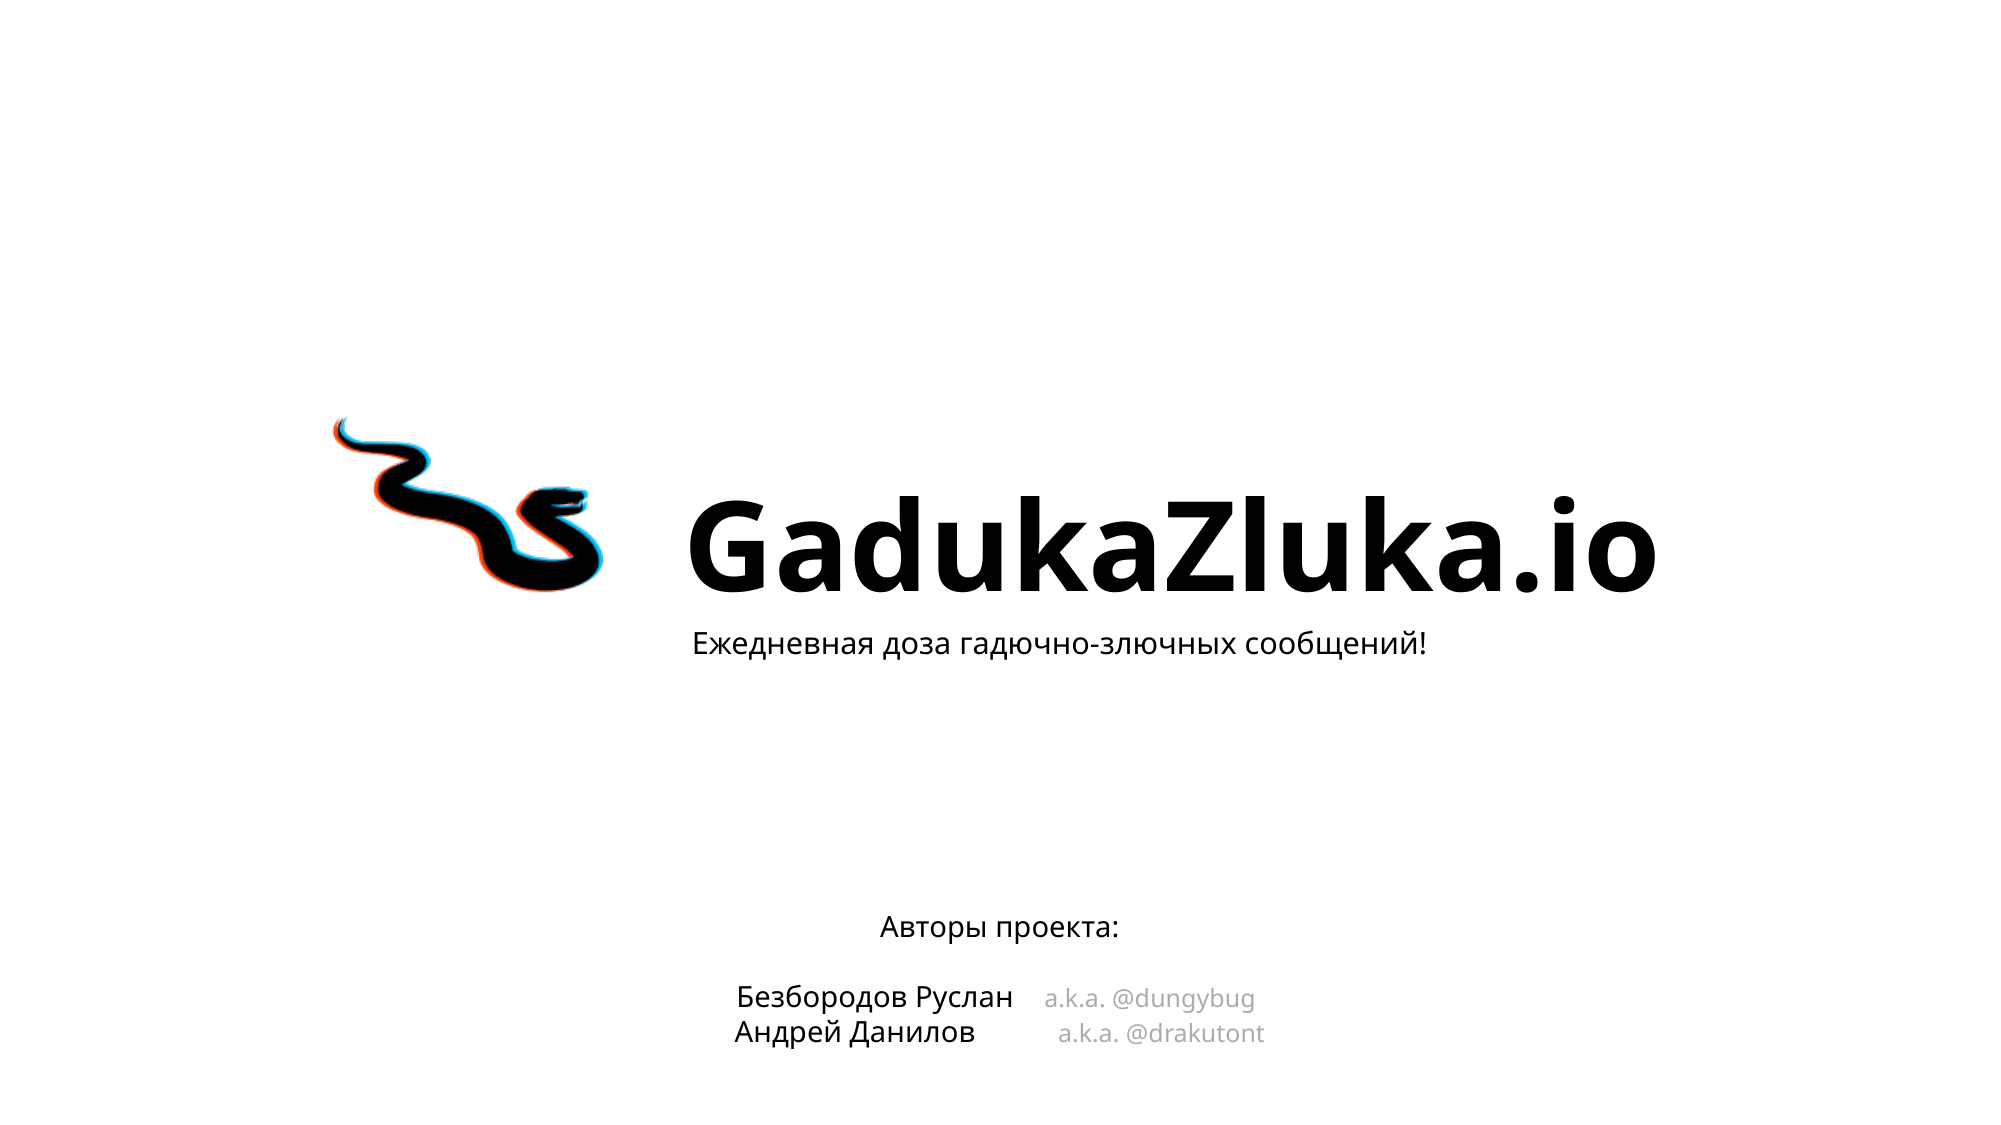

# GadukaZluka.io
 Ежедневная доза гадючно-злючных сообщений!
Авторы проекта:
Безбородов Руслан a.k.a. @dungybug
Андрей Данилов a.k.a. @drakutont